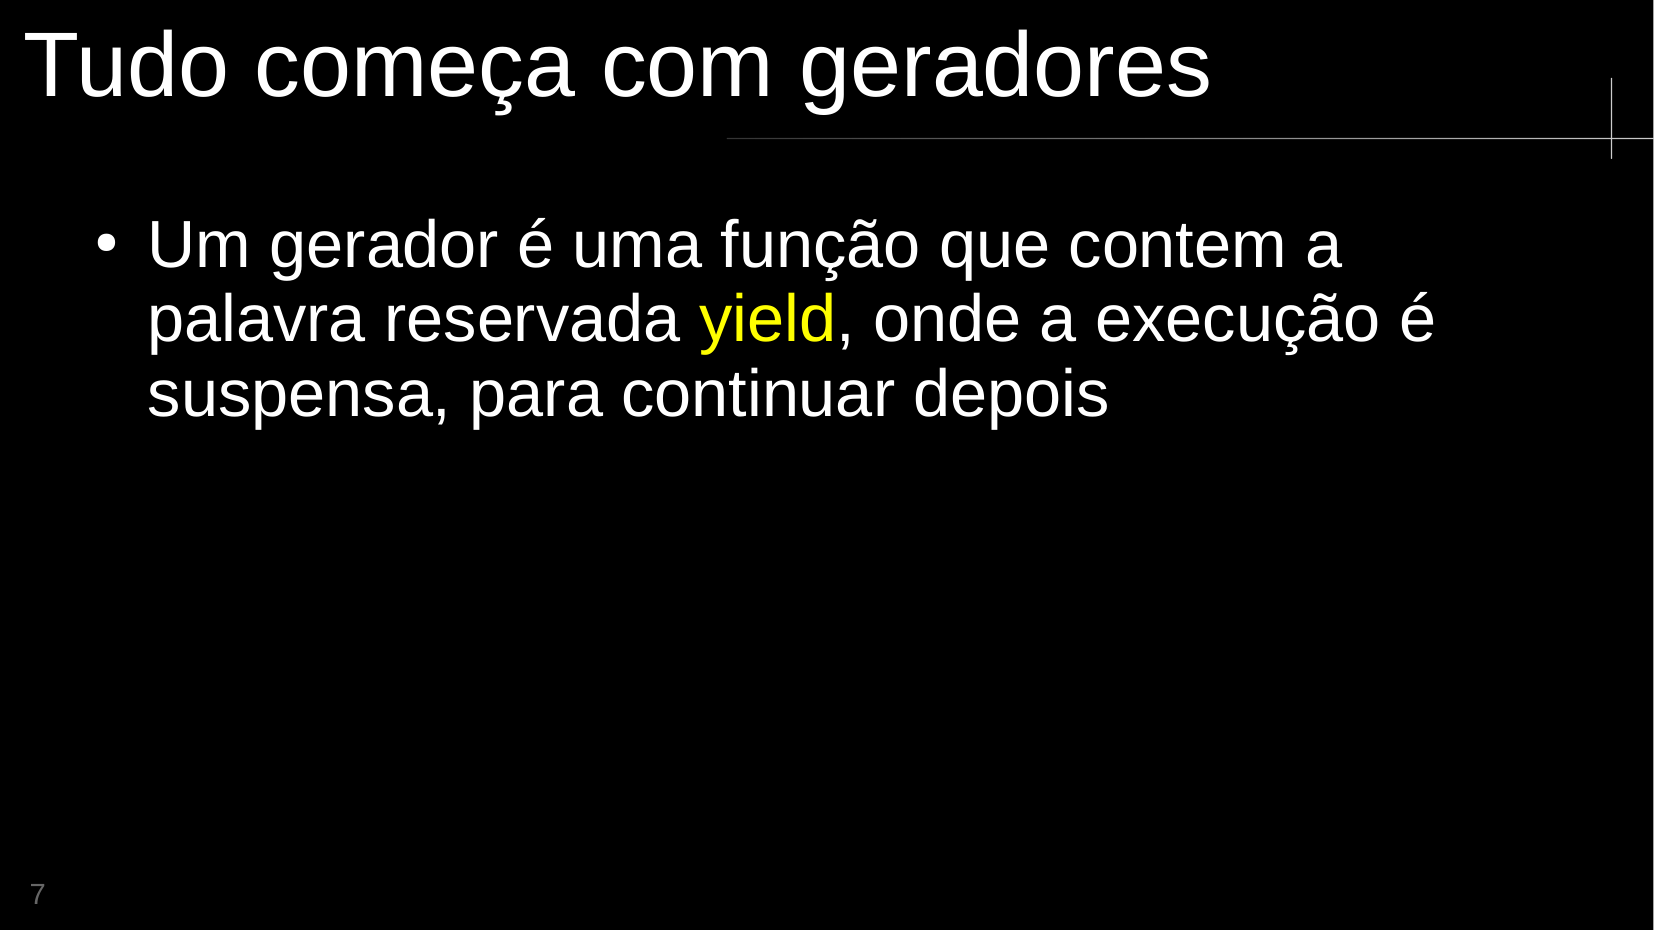

# Tudo começa com geradores
Um gerador é uma função que contem a palavra reservada yield, onde a execução é suspensa, para continuar depois
7